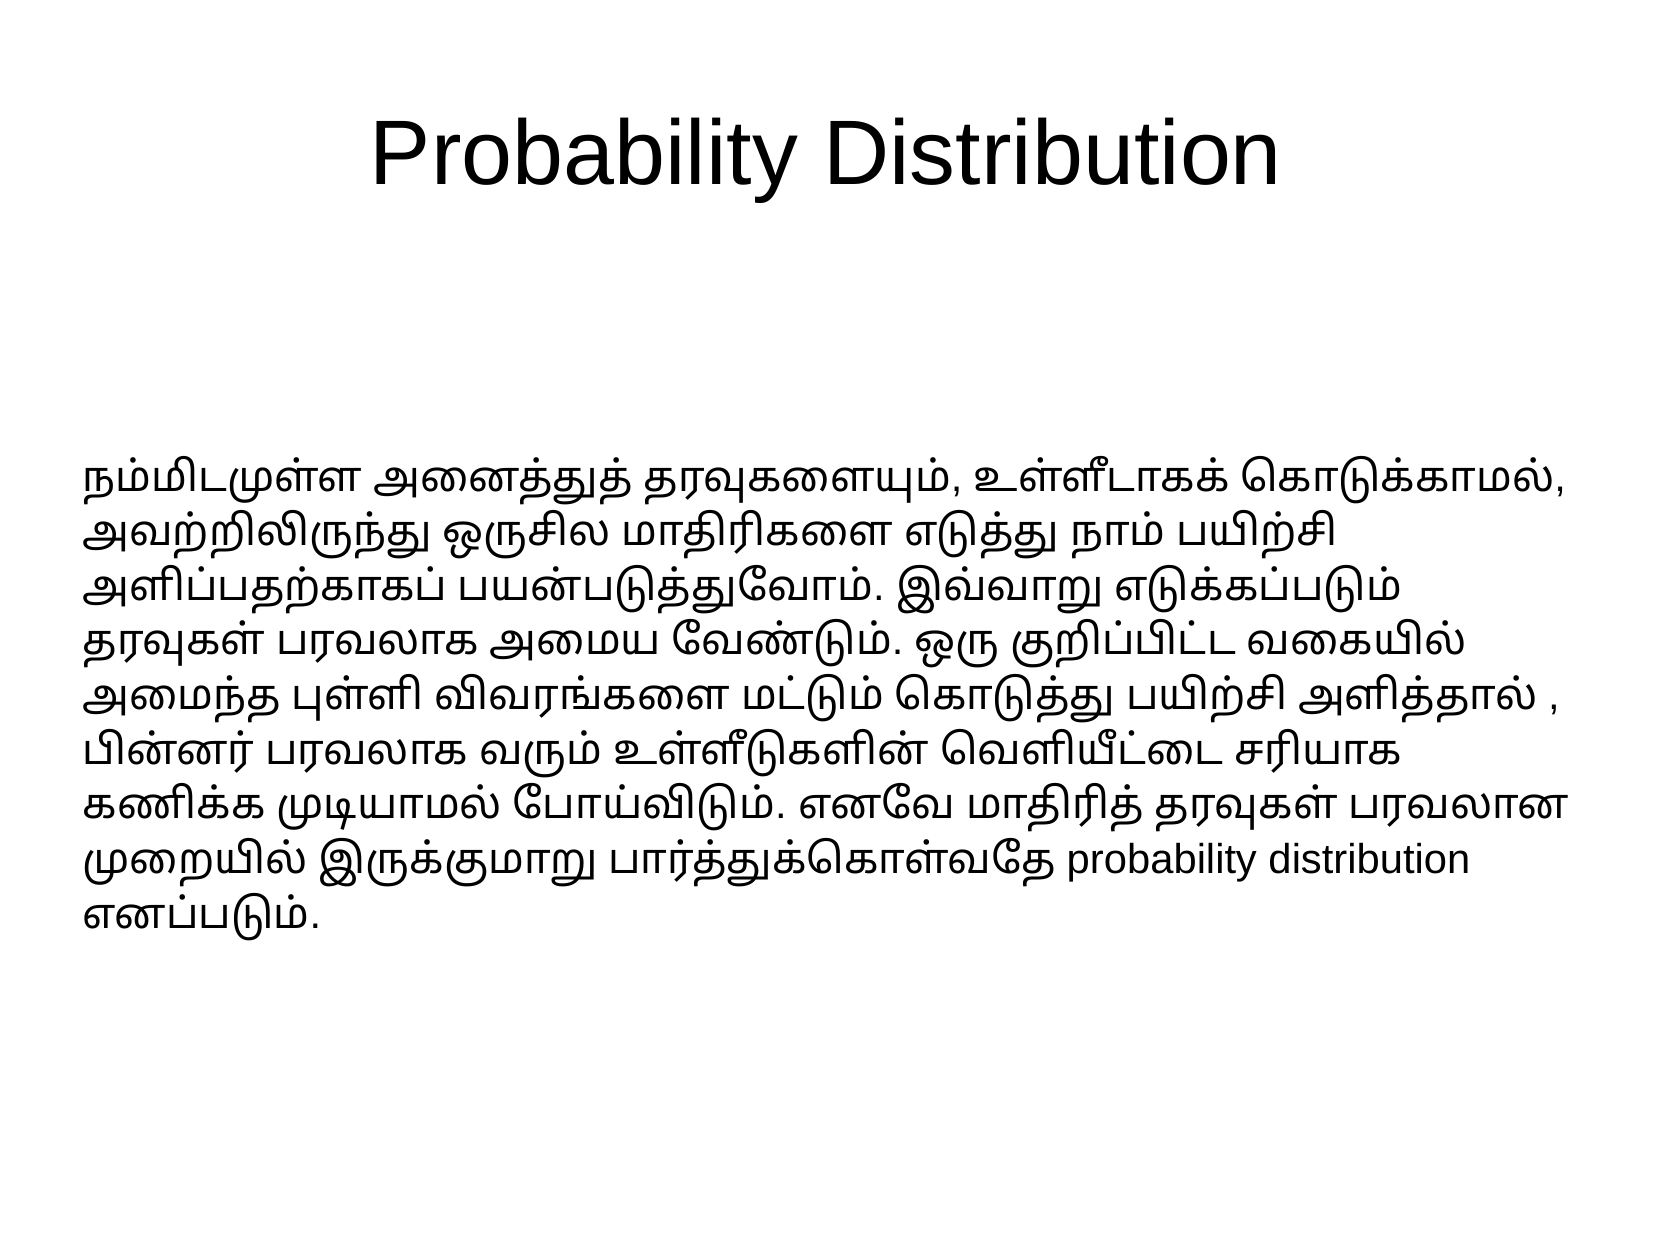

# Probability Distribution
நம்மிடமுள்ள அனைத்துத் தரவுகளையும், உள்ளீடாகக் கொடுக்காமல், அவற்றிலிருந்து ஒருசில மாதிரிகளை எடுத்து நாம் பயிற்சி அளிப்பதற்காகப் பயன்படுத்துவோம். இவ்வாறு எடுக்கப்படும் தரவுகள் பரவலாக அமைய வேண்டும். ஒரு குறிப்பிட்ட வகையில் அமைந்த புள்ளி விவரங்களை மட்டும் கொடுத்து பயிற்சி அளித்தால் , பின்னர் பரவலாக வரும் உள்ளீடுகளின் வெளியீட்டை சரியாக கணிக்க முடியாமல் போய்விடும். எனவே மாதிரித் தரவுகள் பரவலான முறையில் இருக்குமாறு பார்த்துக்கொள்வதே probability distribution எனப்படும்.